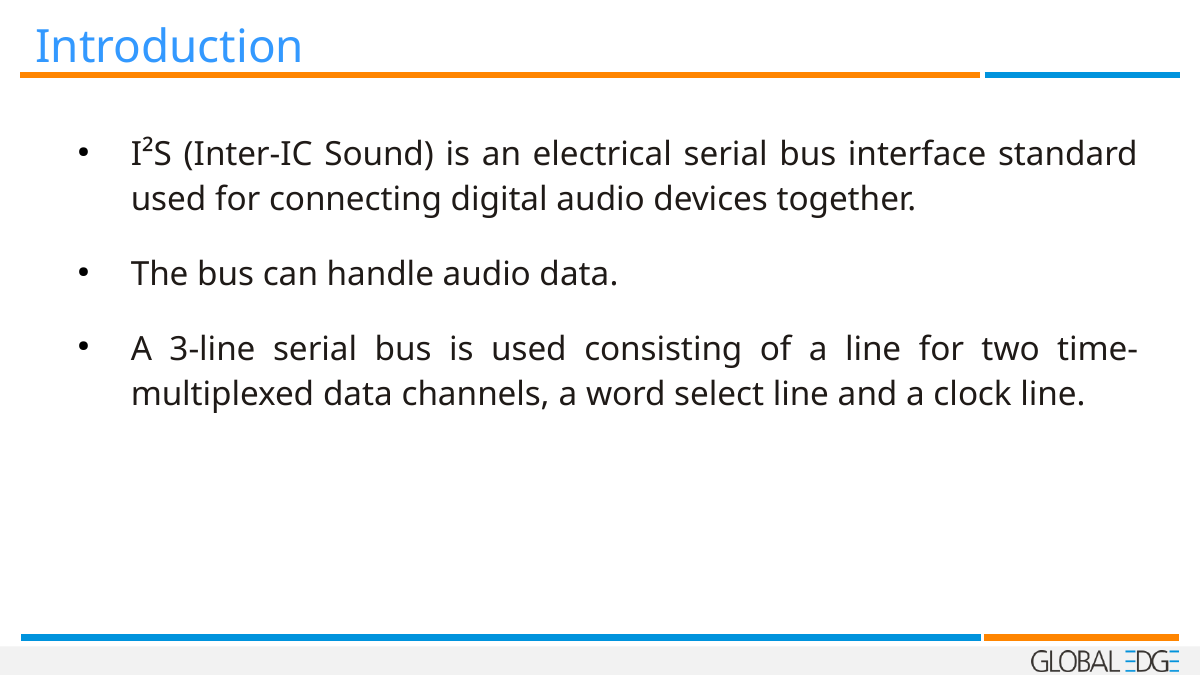

# Introduction
I²S (Inter-IC Sound) is an electrical serial bus interface standard used for connecting digital audio devices together.
The bus can handle audio data.
A 3-line serial bus is used consisting of a line for two time-multiplexed data channels, a word select line and a clock line.